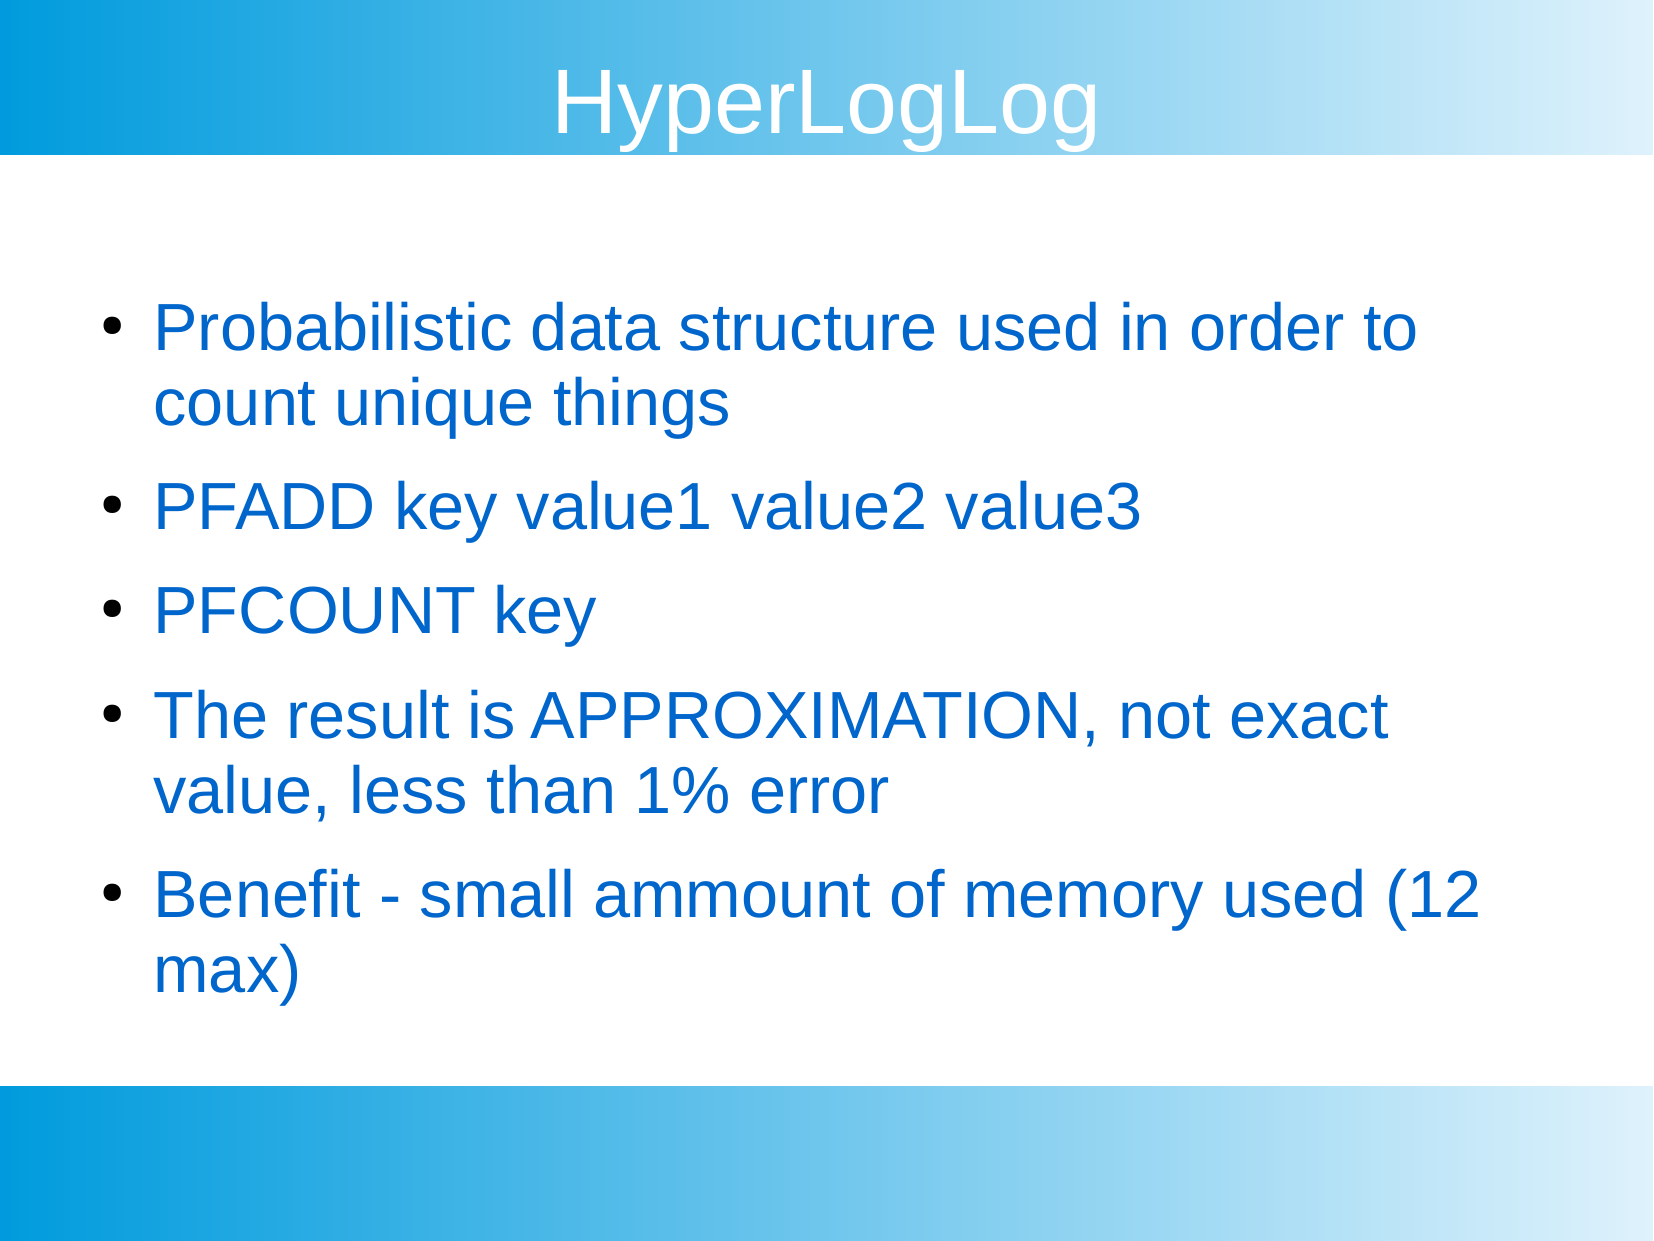

# HyperLogLog
Probabilistic data structure used in order to count unique things
PFADD key value1 value2 value3
PFCOUNT key
The result is APPROXIMATION, not exact value, less than 1% error
Benefit - small ammount of memory used (12 max)